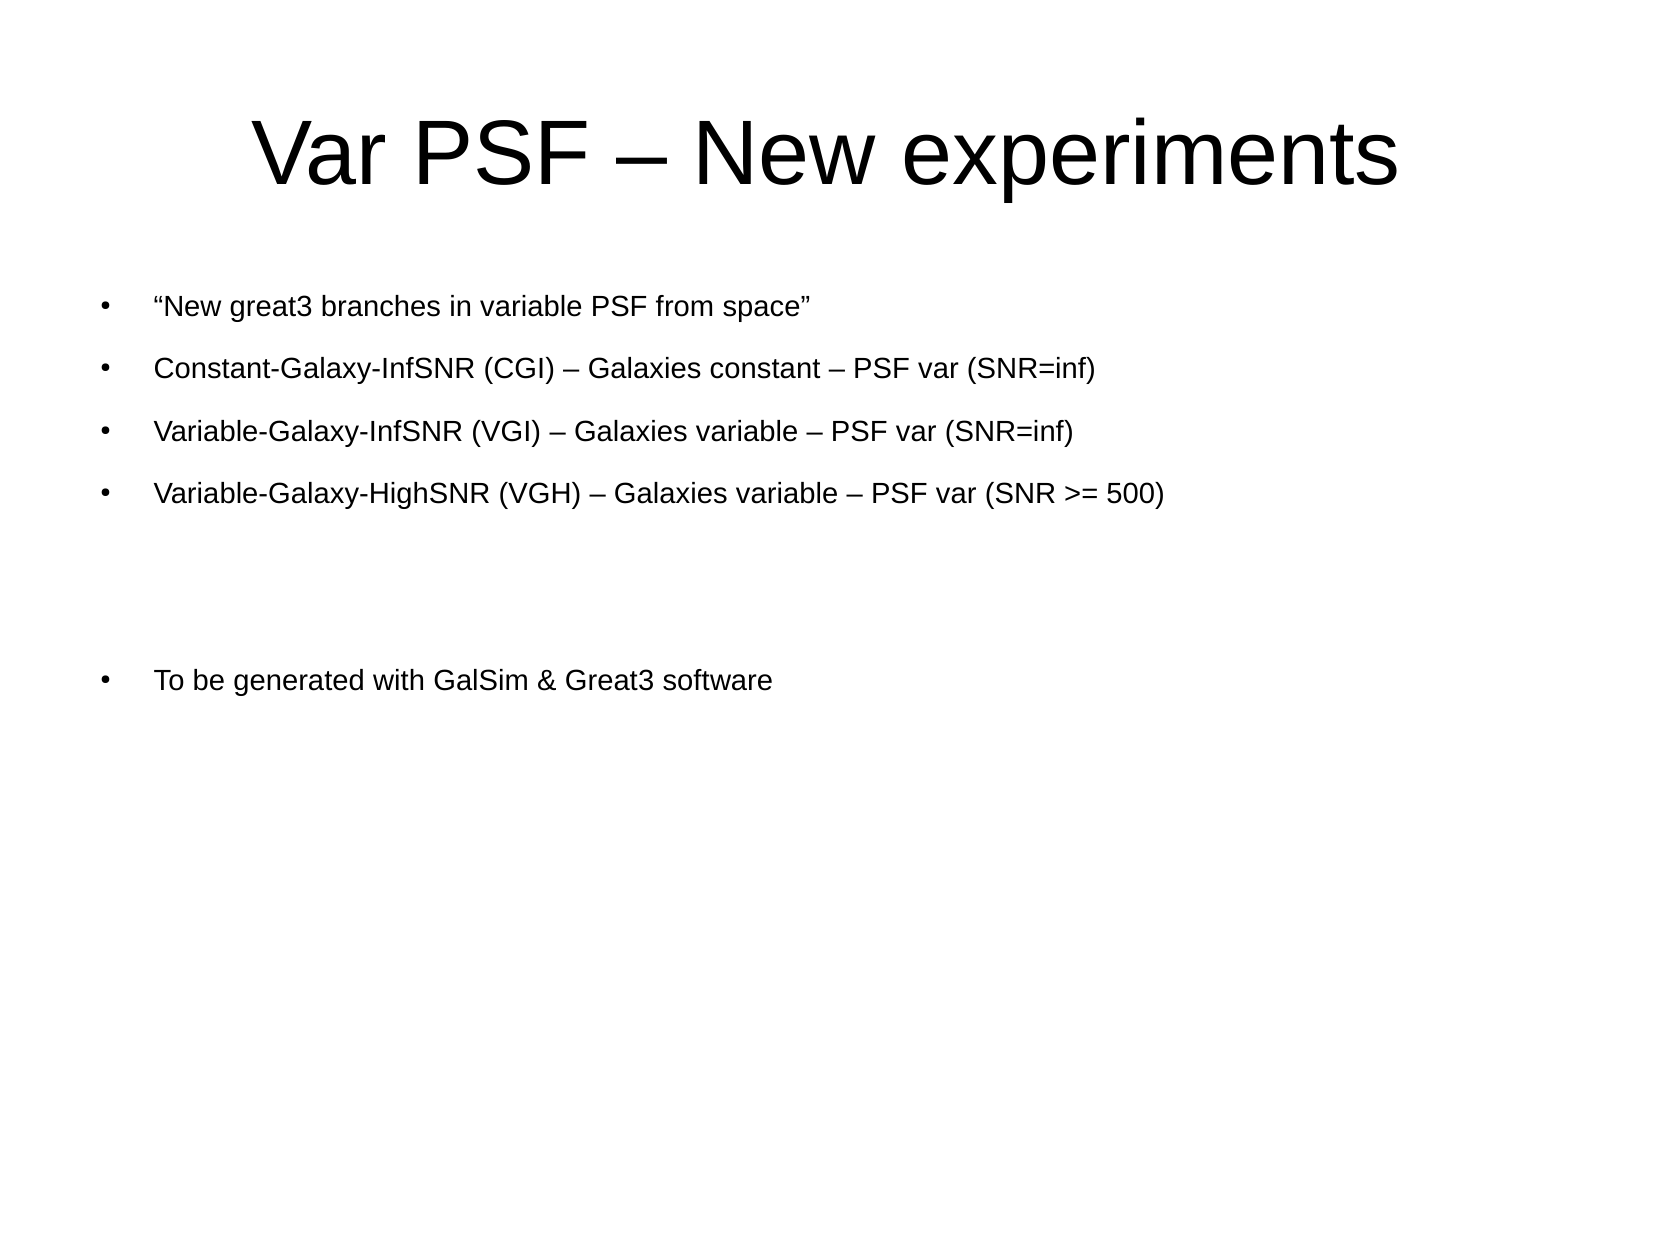

# Var PSF – New experiments
“New great3 branches in variable PSF from space”
Constant-Galaxy-InfSNR (CGI) – Galaxies constant – PSF var (SNR=inf)
Variable-Galaxy-InfSNR (VGI) – Galaxies variable – PSF var (SNR=inf)
Variable-Galaxy-HighSNR (VGH) – Galaxies variable – PSF var (SNR >= 500)
To be generated with GalSim & Great3 software